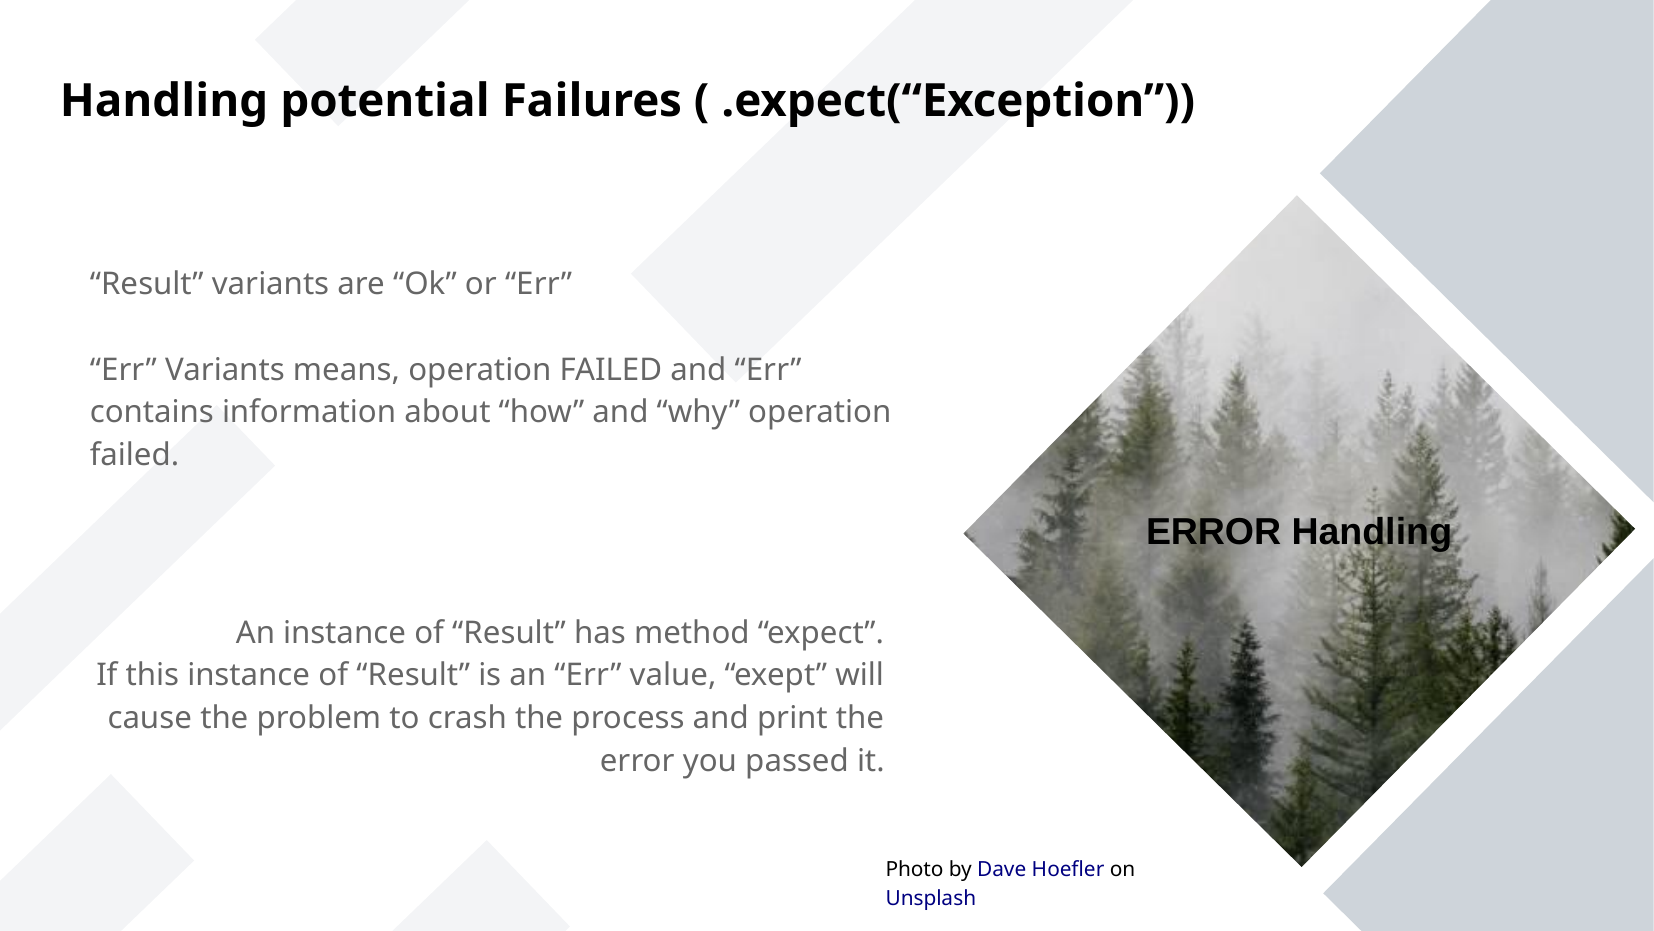

Handling potential Failures ( .expect(“Exception”))
ERROR Handling
“Result” variants are “Ok” or “Err”
“Err” Variants means, operation FAILED and “Err” contains information about “how” and “why” operation failed.
An instance of “Result” has method “expect”.
If this instance of “Result” is an “Err” value, “exept” will cause the problem to crash the process and print the error you passed it.
Photo by Dave Hoefler on Unsplash